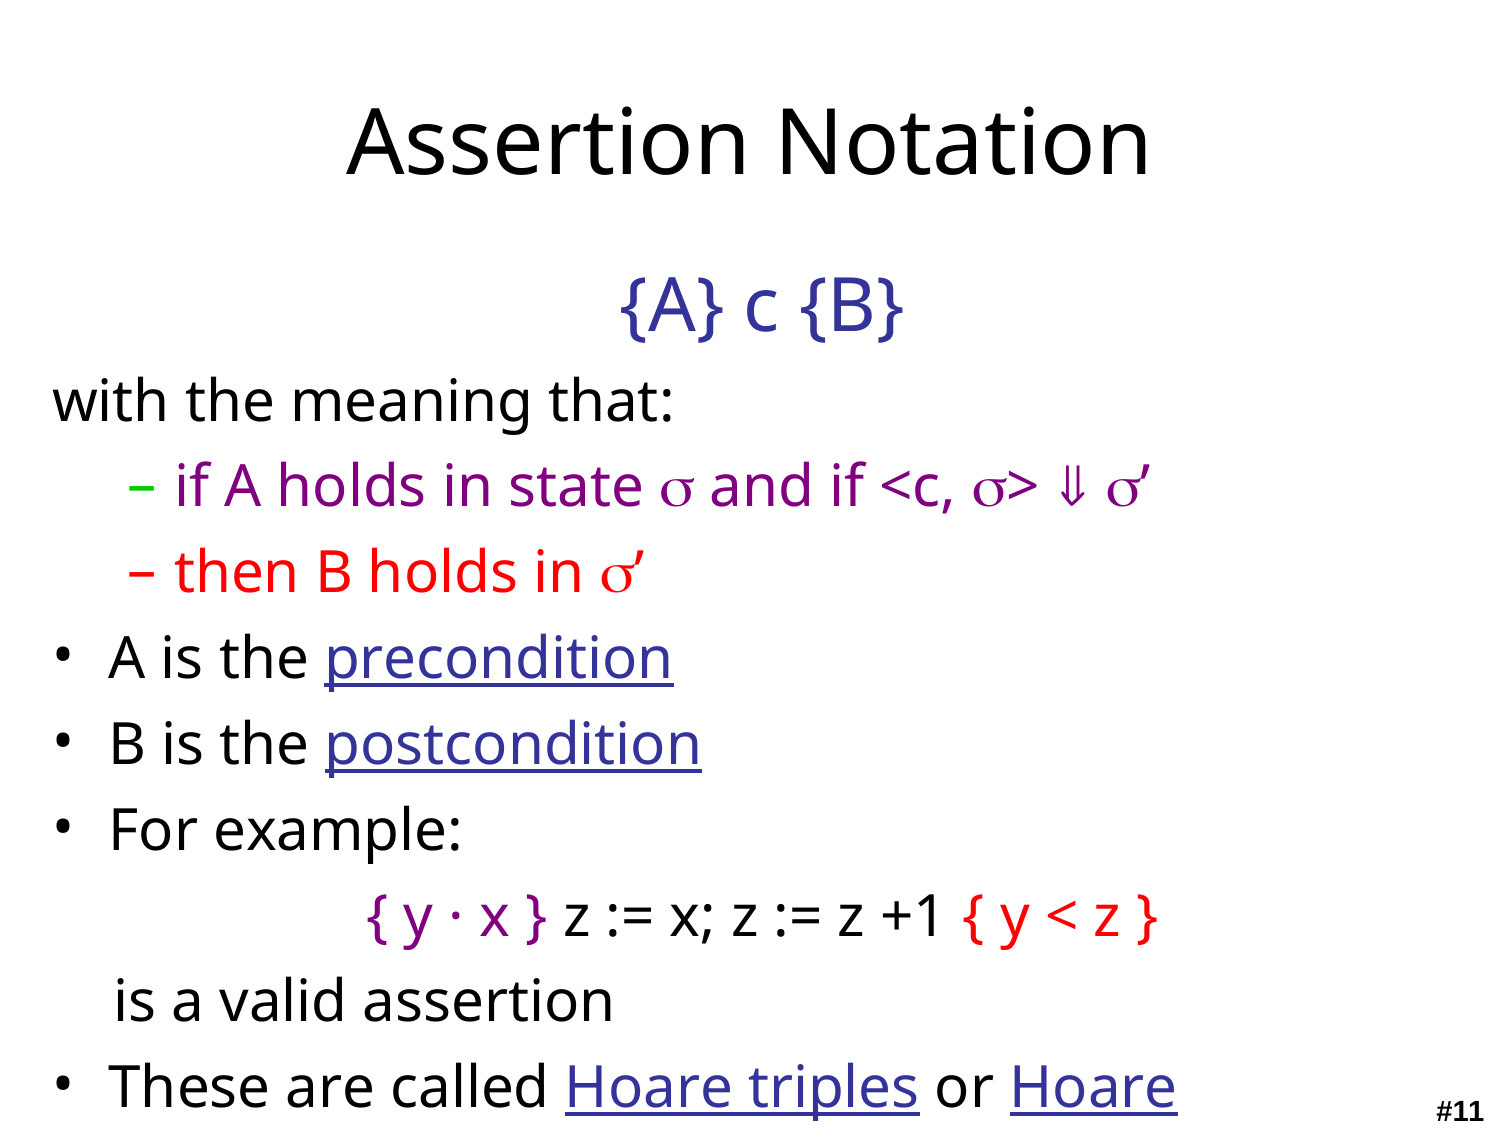

# Assertion Notation
{A} c {B}
with the meaning that:
if A holds in state  and if <c, >  ’
then B holds in ’
A is the precondition
B is the postcondition
For example:
{ y · x } z := x; z := z +1 { y < z }
 is a valid assertion
These are called Hoare triples or Hoare assertions
11